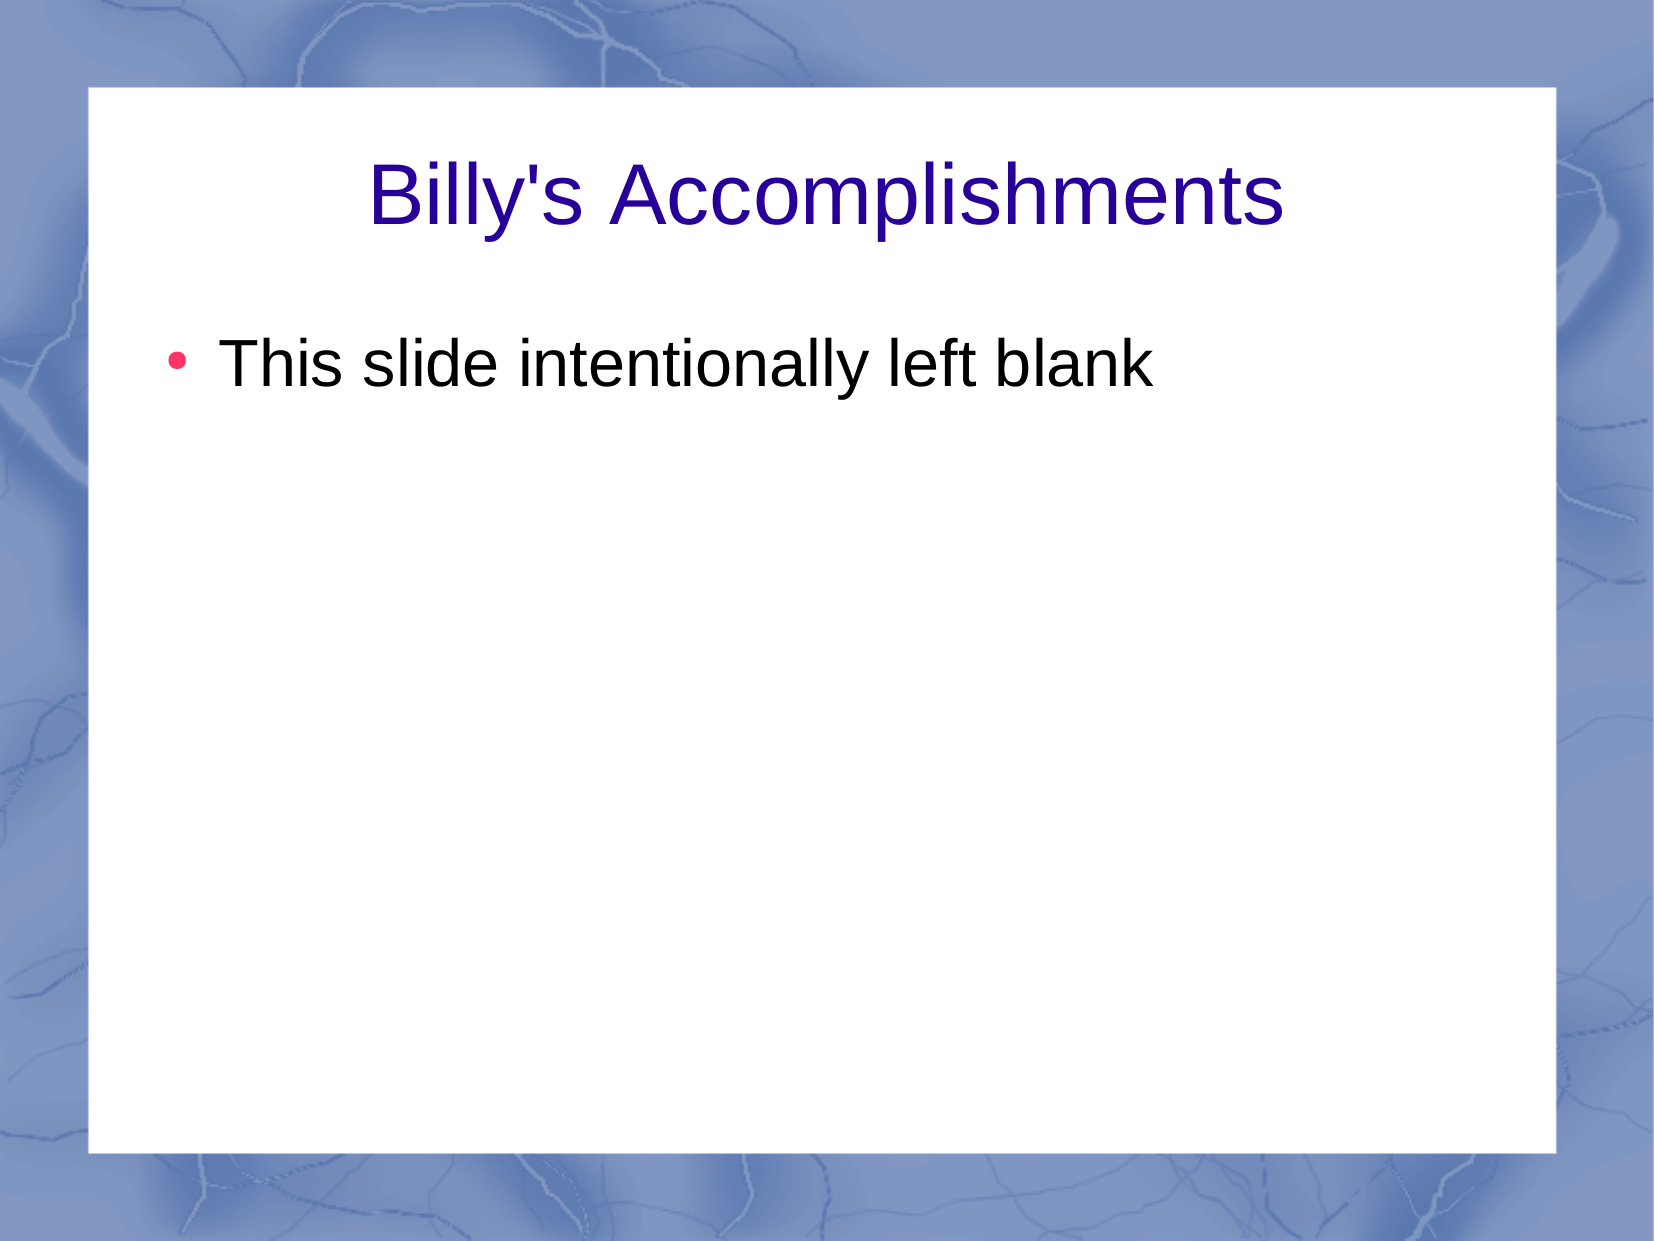

# Billy's Accomplishments
This slide intentionally left blank